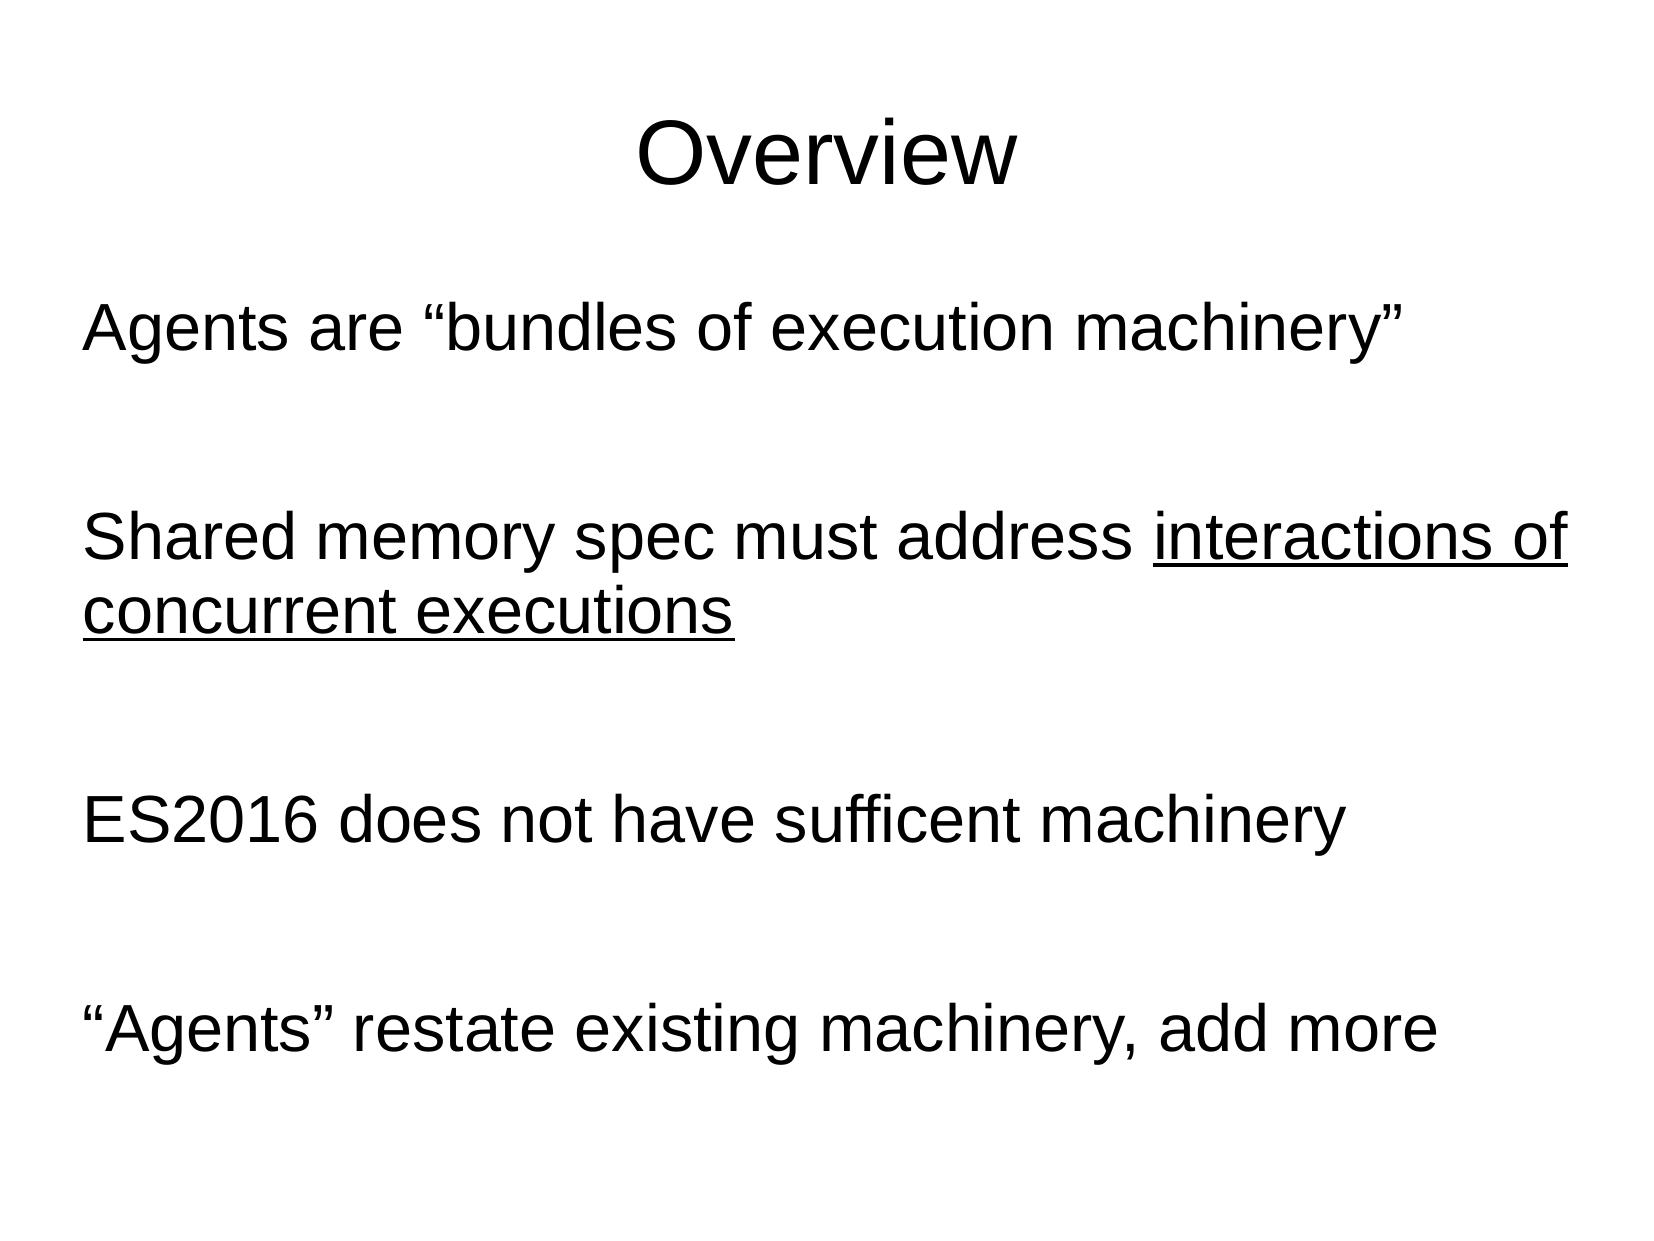

# Overview
Agents are “bundles of execution machinery”
Shared memory spec must address interactions of concurrent executions
ES2016 does not have sufficent machinery
“Agents” restate existing machinery, add more